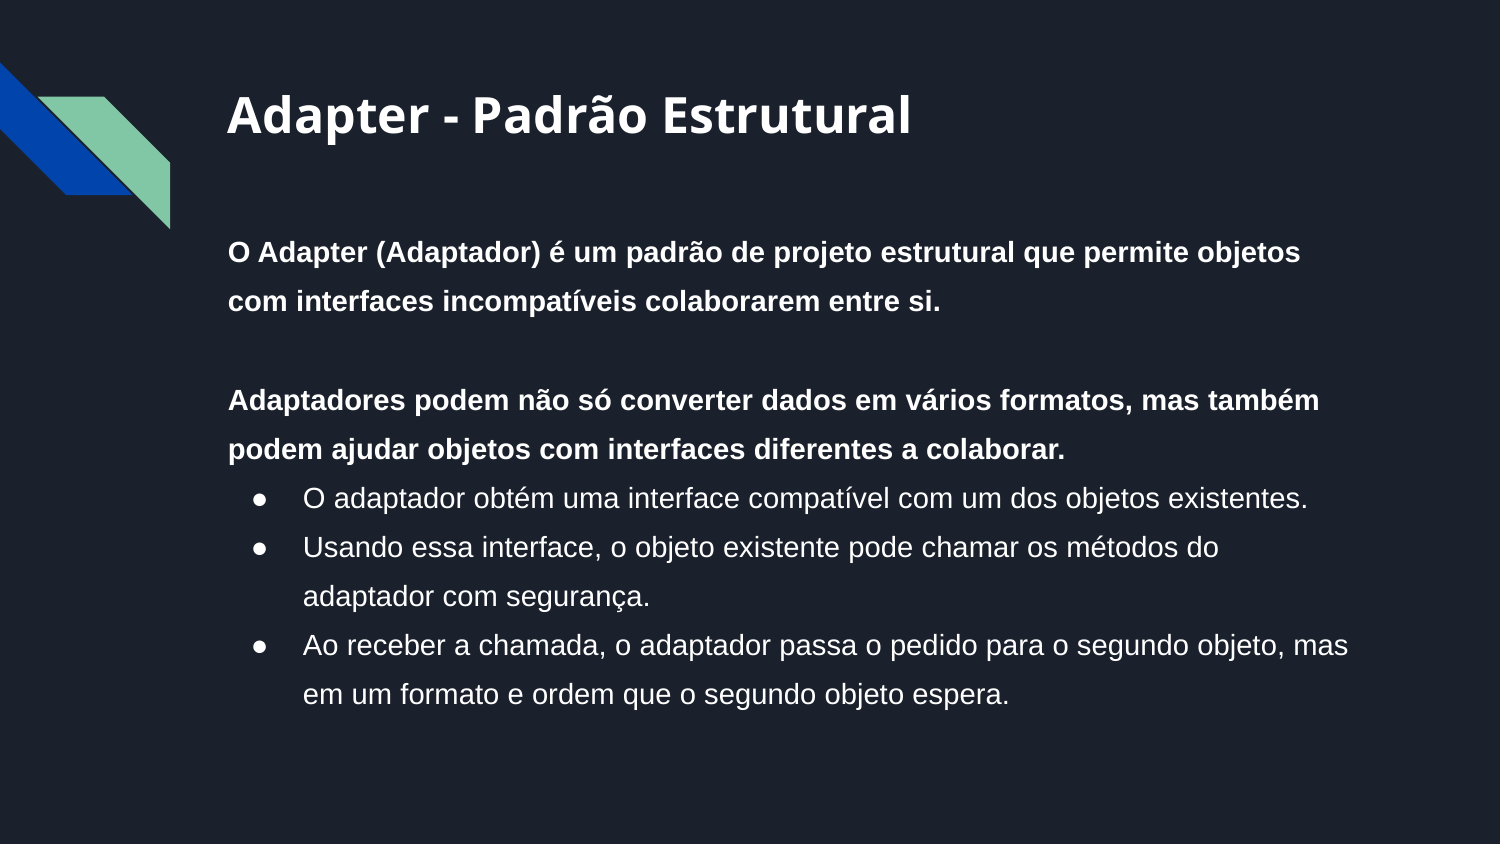

# Adapter - Padrão Estrutural
O Adapter (Adaptador) é um padrão de projeto estrutural que permite objetos com interfaces incompatíveis colaborarem entre si.
Adaptadores podem não só converter dados em vários formatos, mas também podem ajudar objetos com interfaces diferentes a colaborar.
O adaptador obtém uma interface compatível com um dos objetos existentes.
Usando essa interface, o objeto existente pode chamar os métodos do adaptador com segurança.
Ao receber a chamada, o adaptador passa o pedido para o segundo objeto, mas em um formato e ordem que o segundo objeto espera.